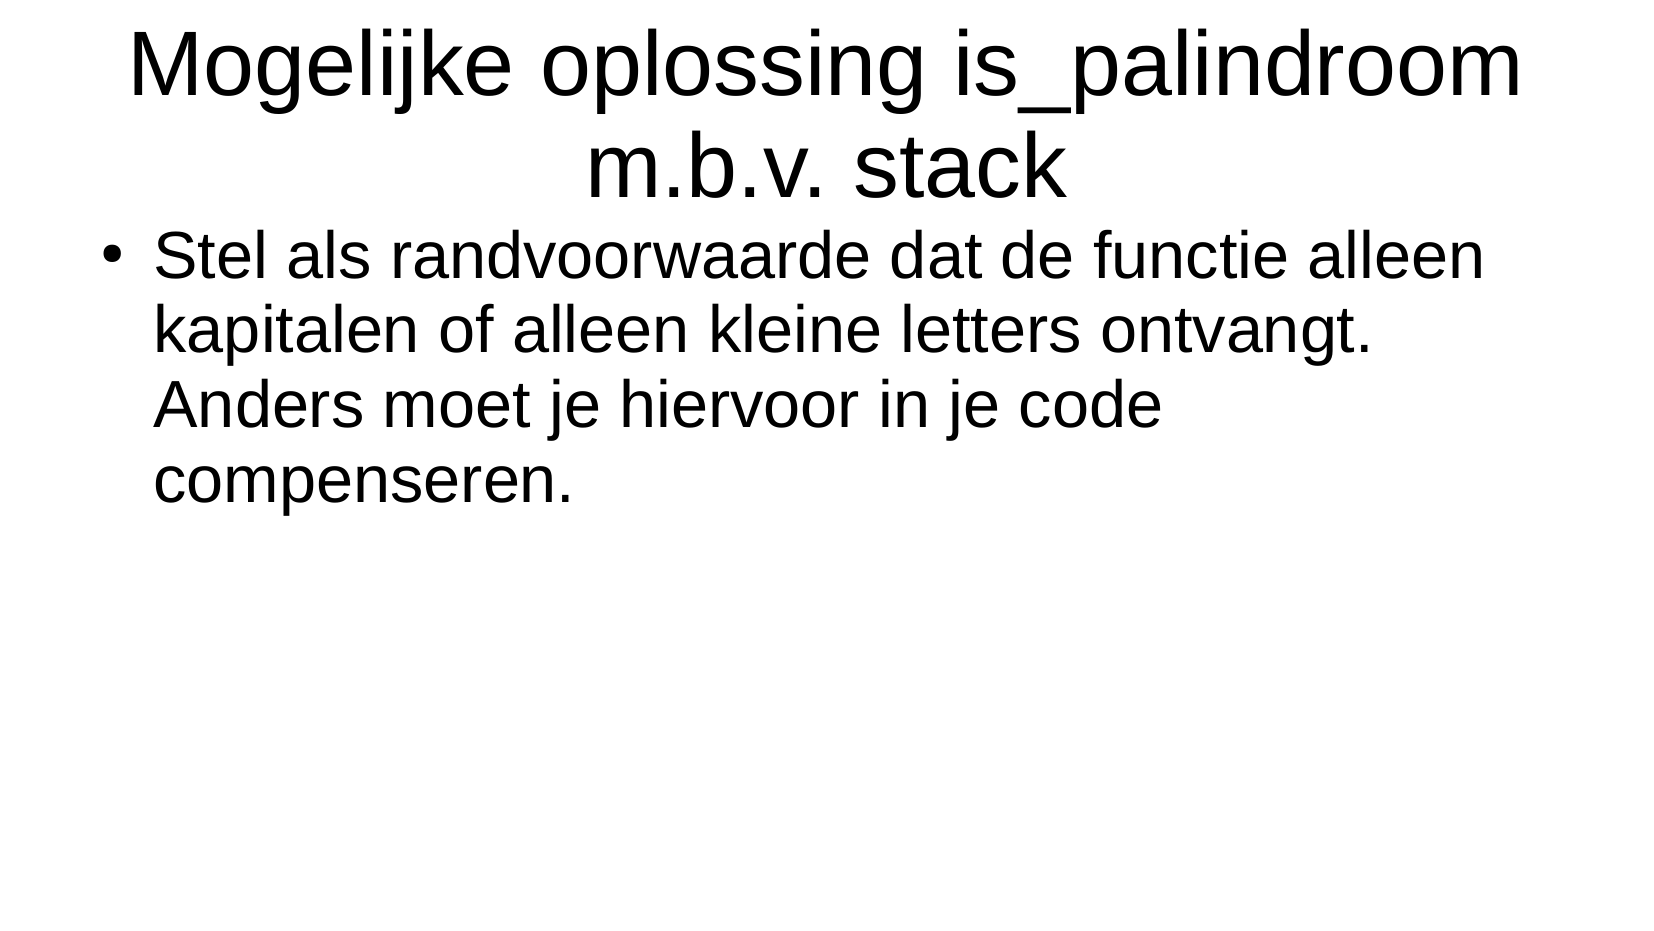

# Mogelijke oplossing is_palindroom m.b.v. stack
Stel als randvoorwaarde dat de functie alleen kapitalen of alleen kleine letters ontvangt. Anders moet je hiervoor in je code compenseren.